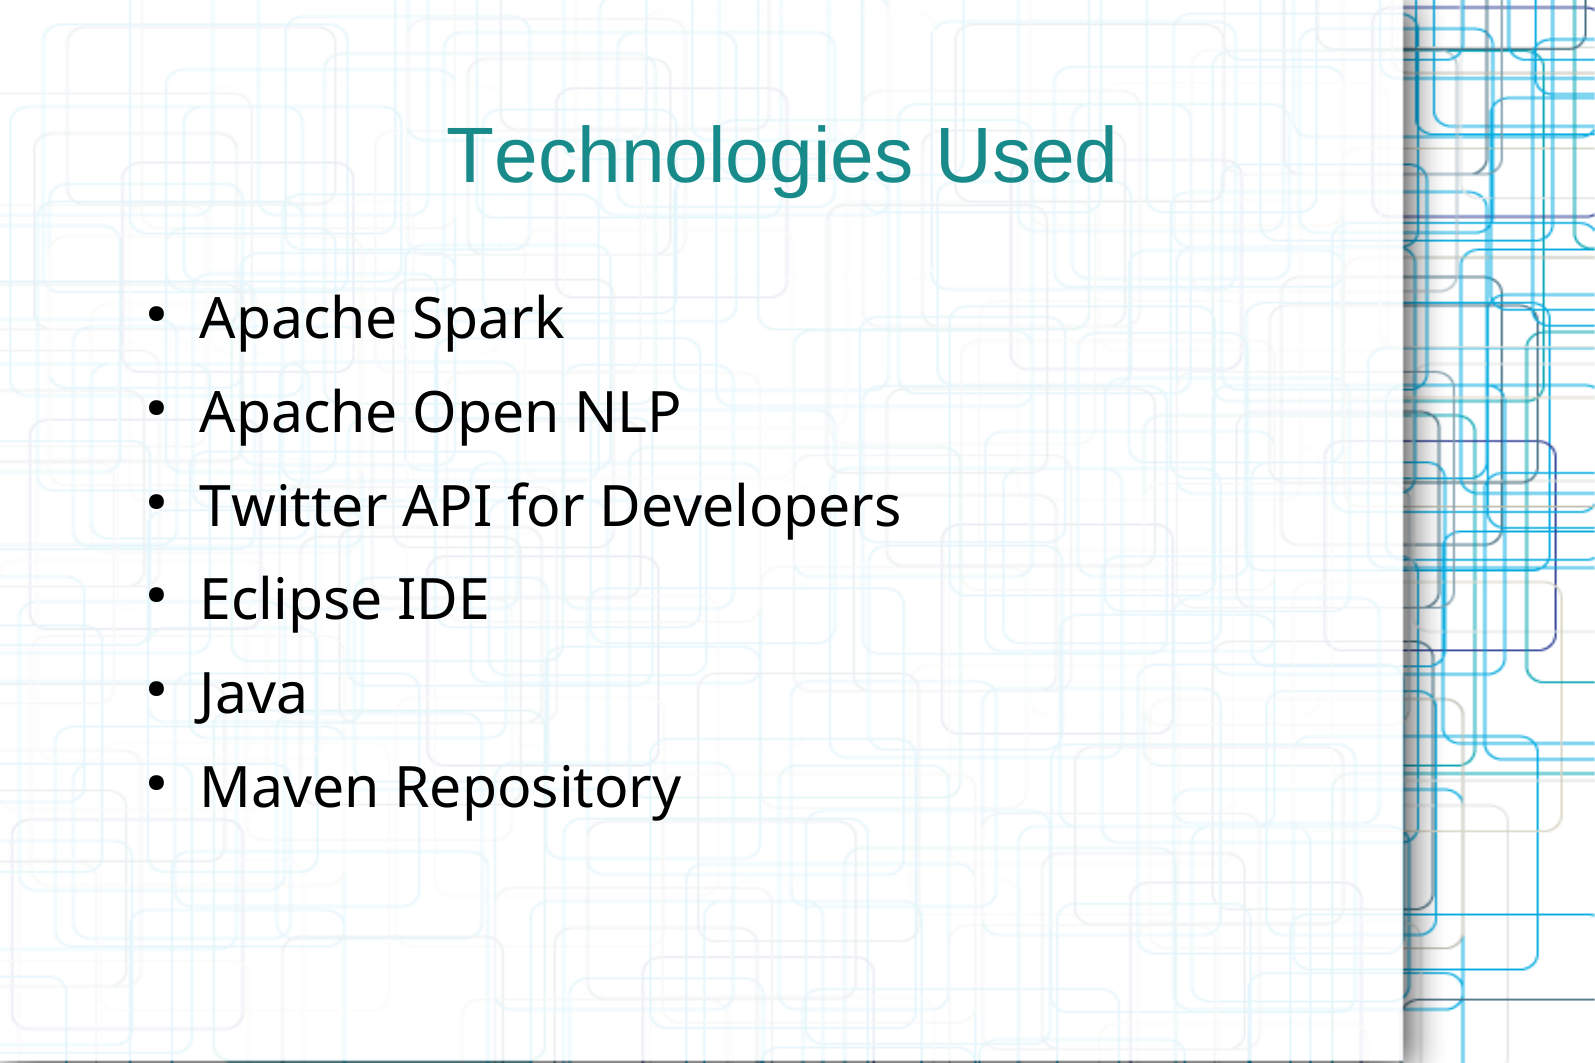

# Technologies Used
Apache Spark
Apache Open NLP
Twitter API for Developers
Eclipse IDE
Java
Maven Repository